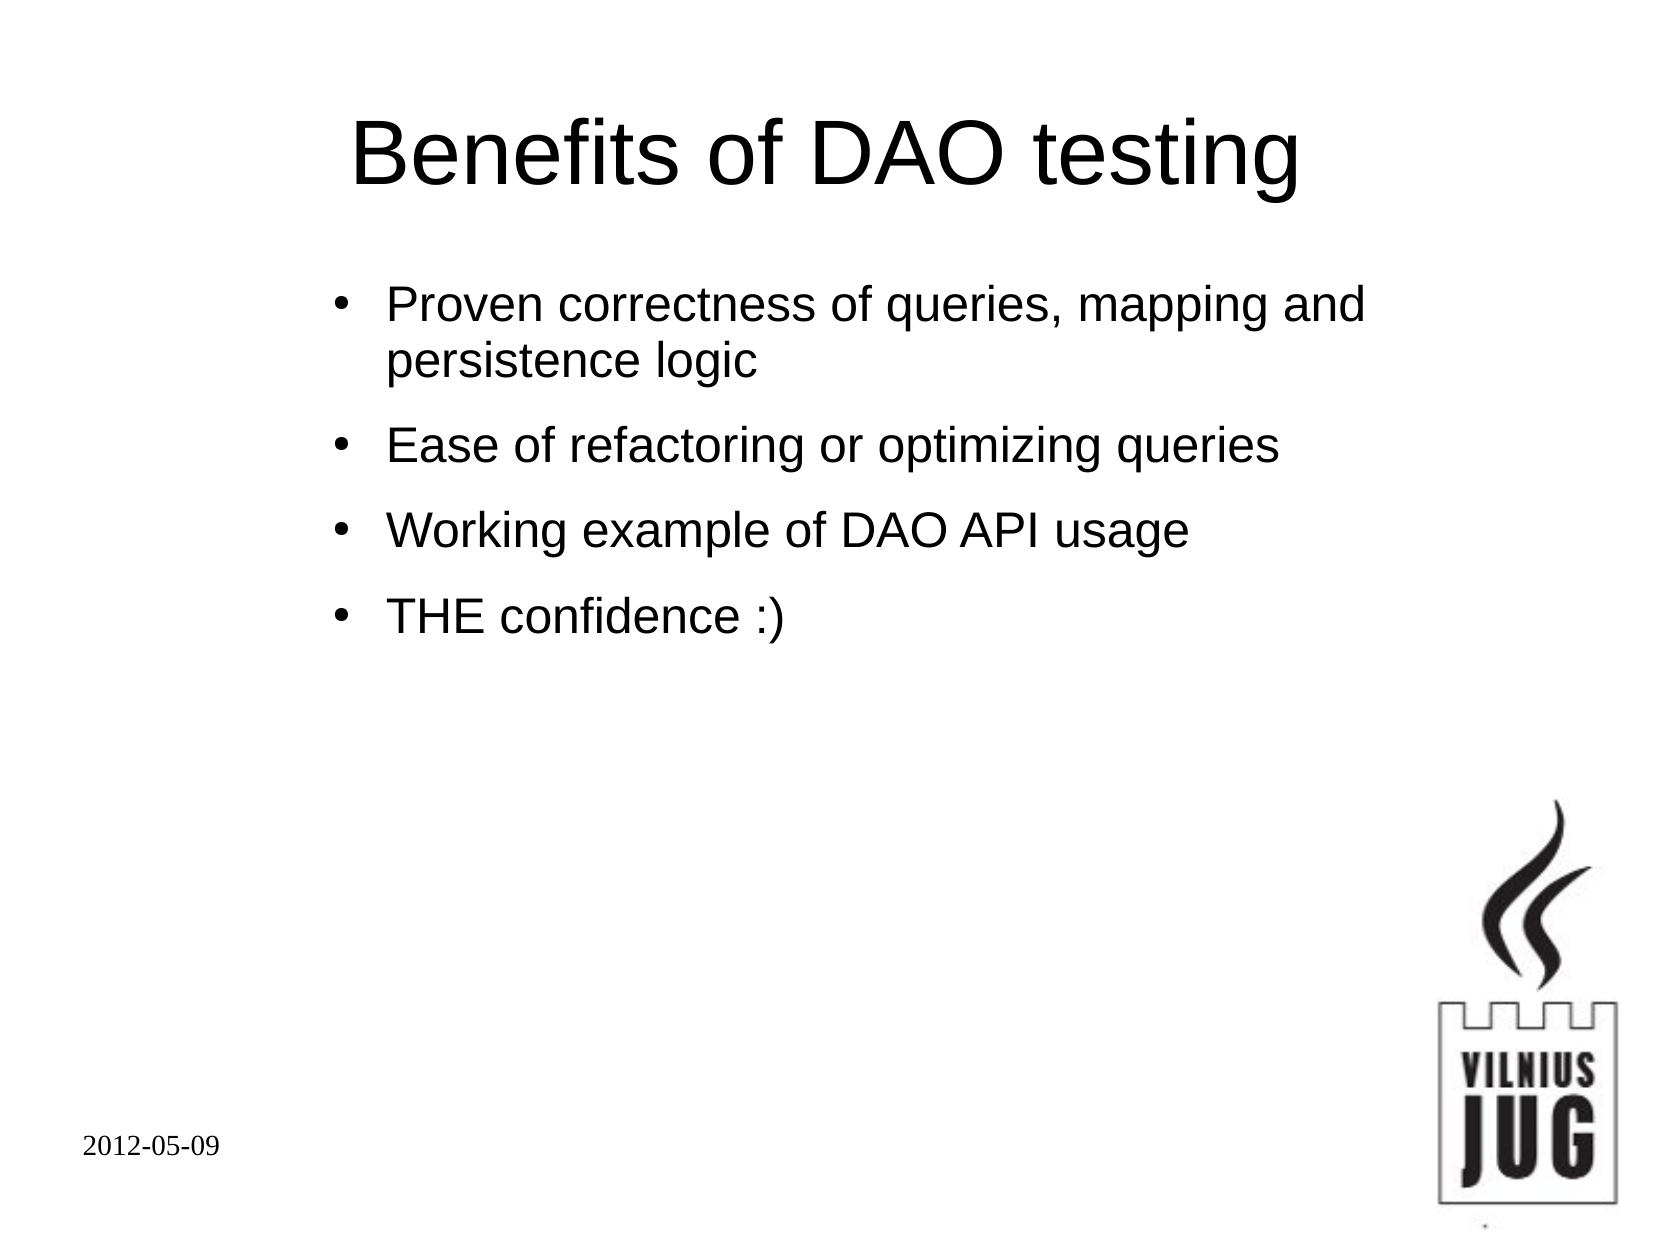

Benefits of DAO testing
# Proven correctness of queries, mapping and persistence logic
Ease of refactoring or optimizing queries
Working example of DAO API usage
THE confidence :)
2012-05-09